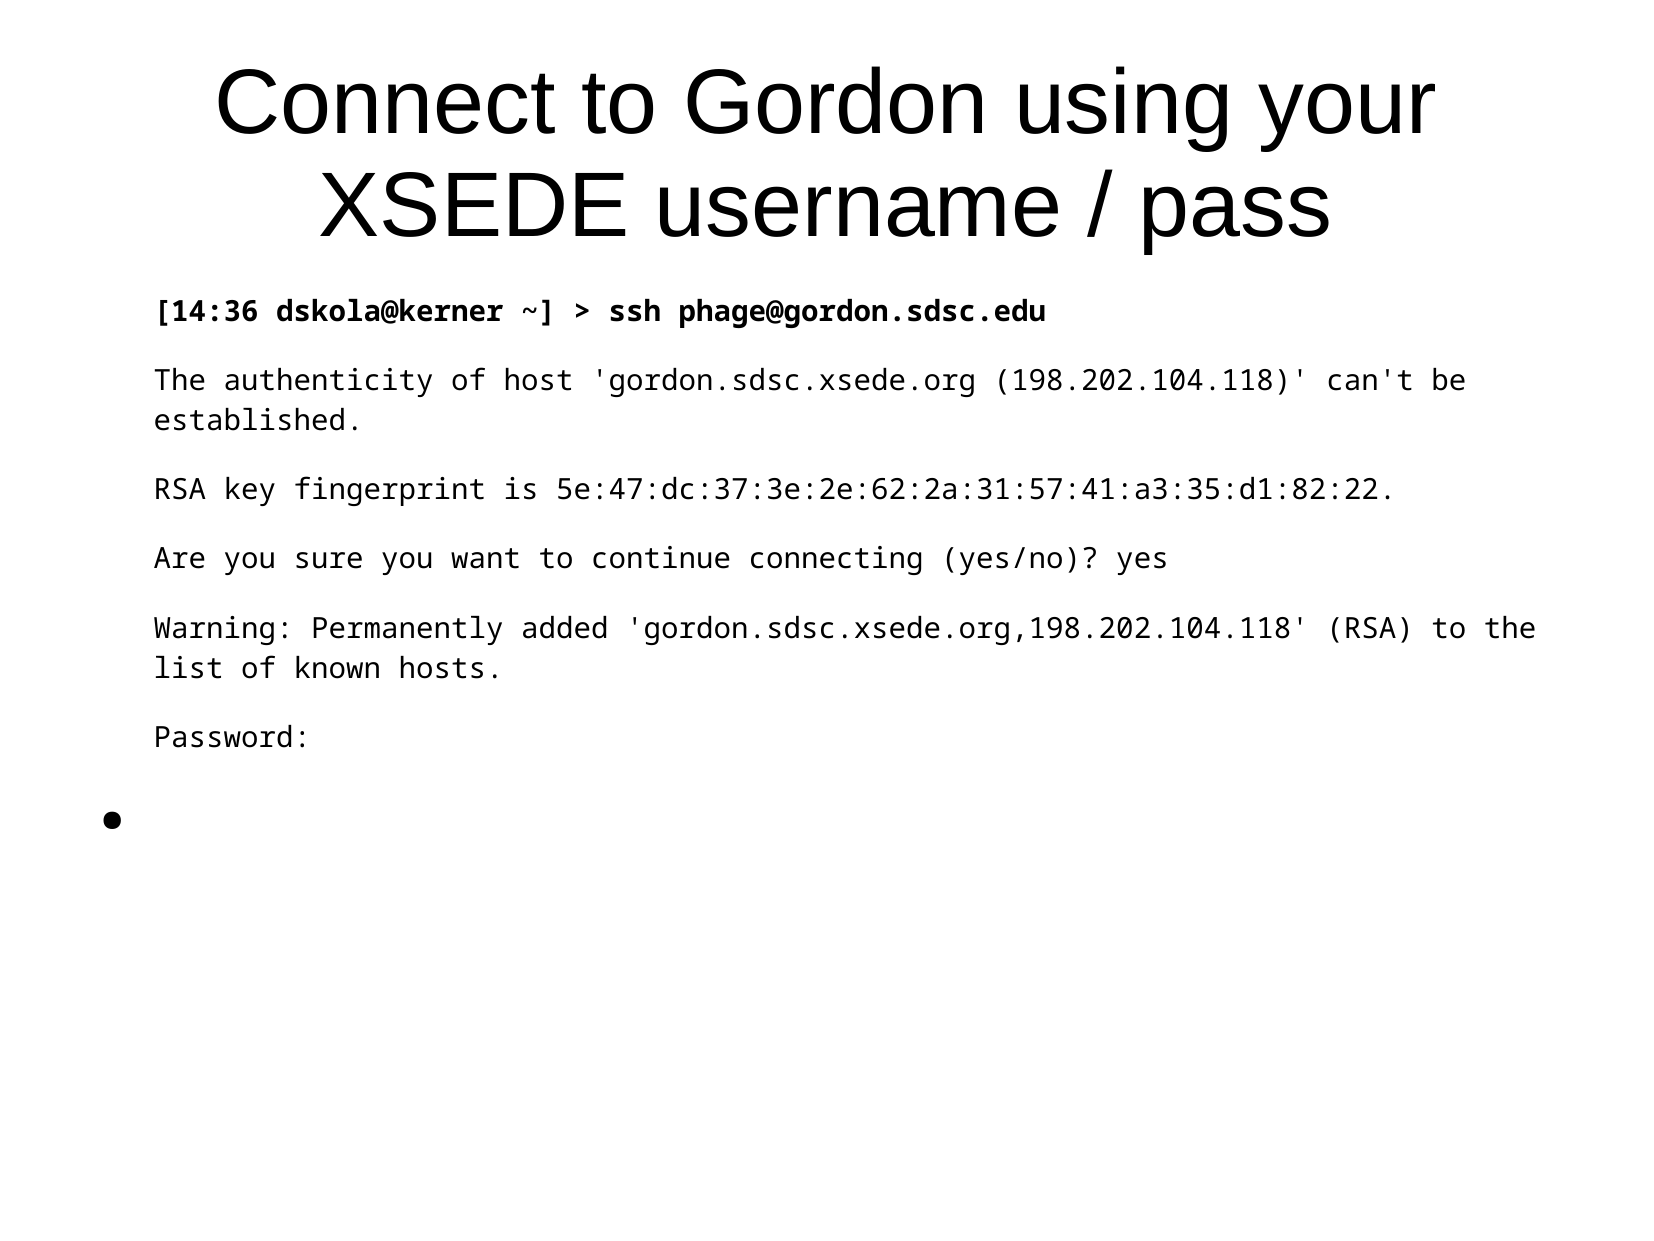

# Connect to Gordon using your XSEDE username / pass
[14:36 dskola@kerner ~] > ssh phage@gordon.sdsc.edu
The authenticity of host 'gordon.sdsc.xsede.org (198.202.104.118)' can't be established.
RSA key fingerprint is 5e:47:dc:37:3e:2e:62:2a:31:57:41:a3:35:d1:82:22.
Are you sure you want to continue connecting (yes/no)? yes
Warning: Permanently added 'gordon.sdsc.xsede.org,198.202.104.118' (RSA) to the list of known hosts.
Password: